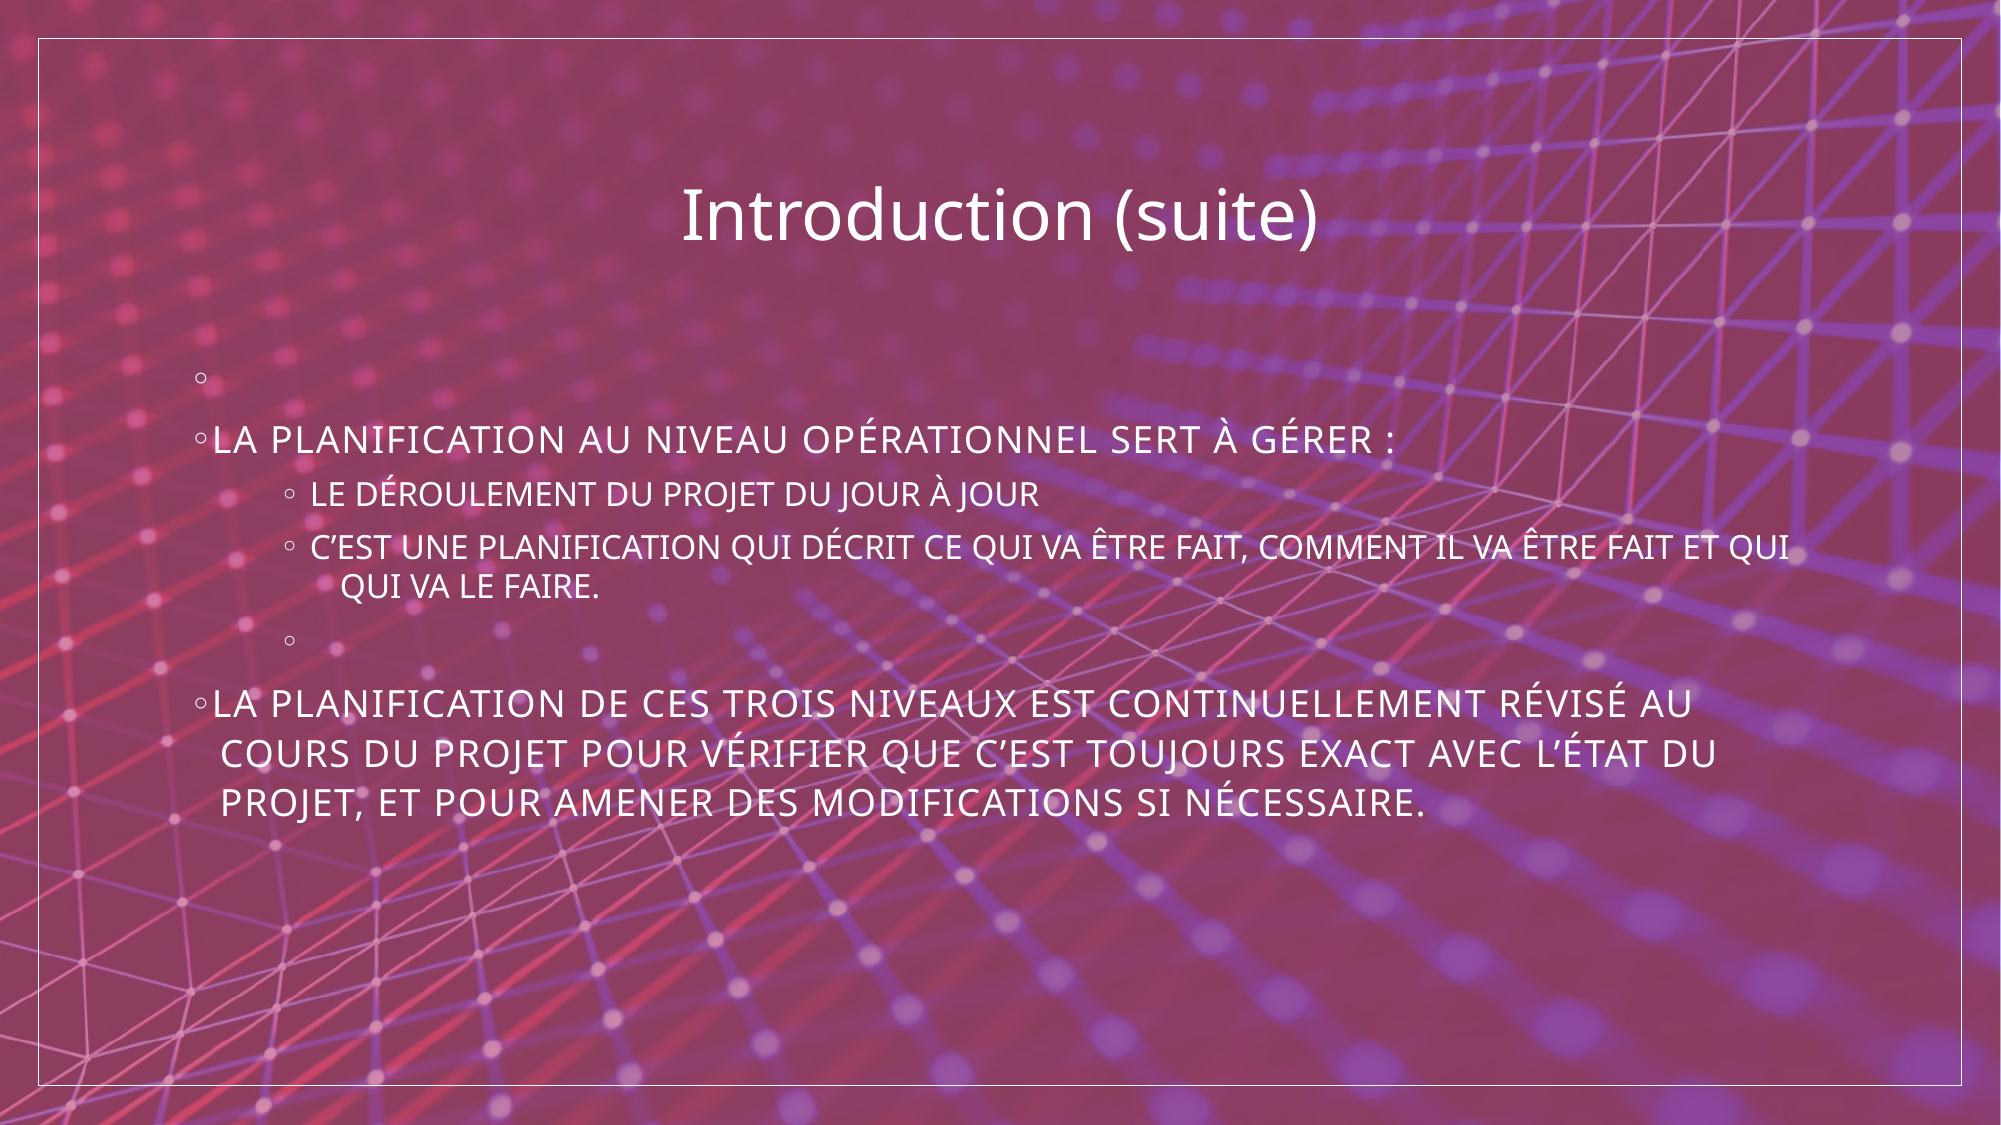

# Introduction (suite)
La planification au niveau opérationnel sert à gérer :
le déroulement du projet du jour à jour
C’est une planification qui décrit ce qui va être fait, comment il va être fait et qui qui va le faire.
La planification de ces trois niveaux est continuellement révisé au cours du projet pour vérifier que c’est toujours exact avec l’état du projet, et pour amener des modifications si nécessaire.